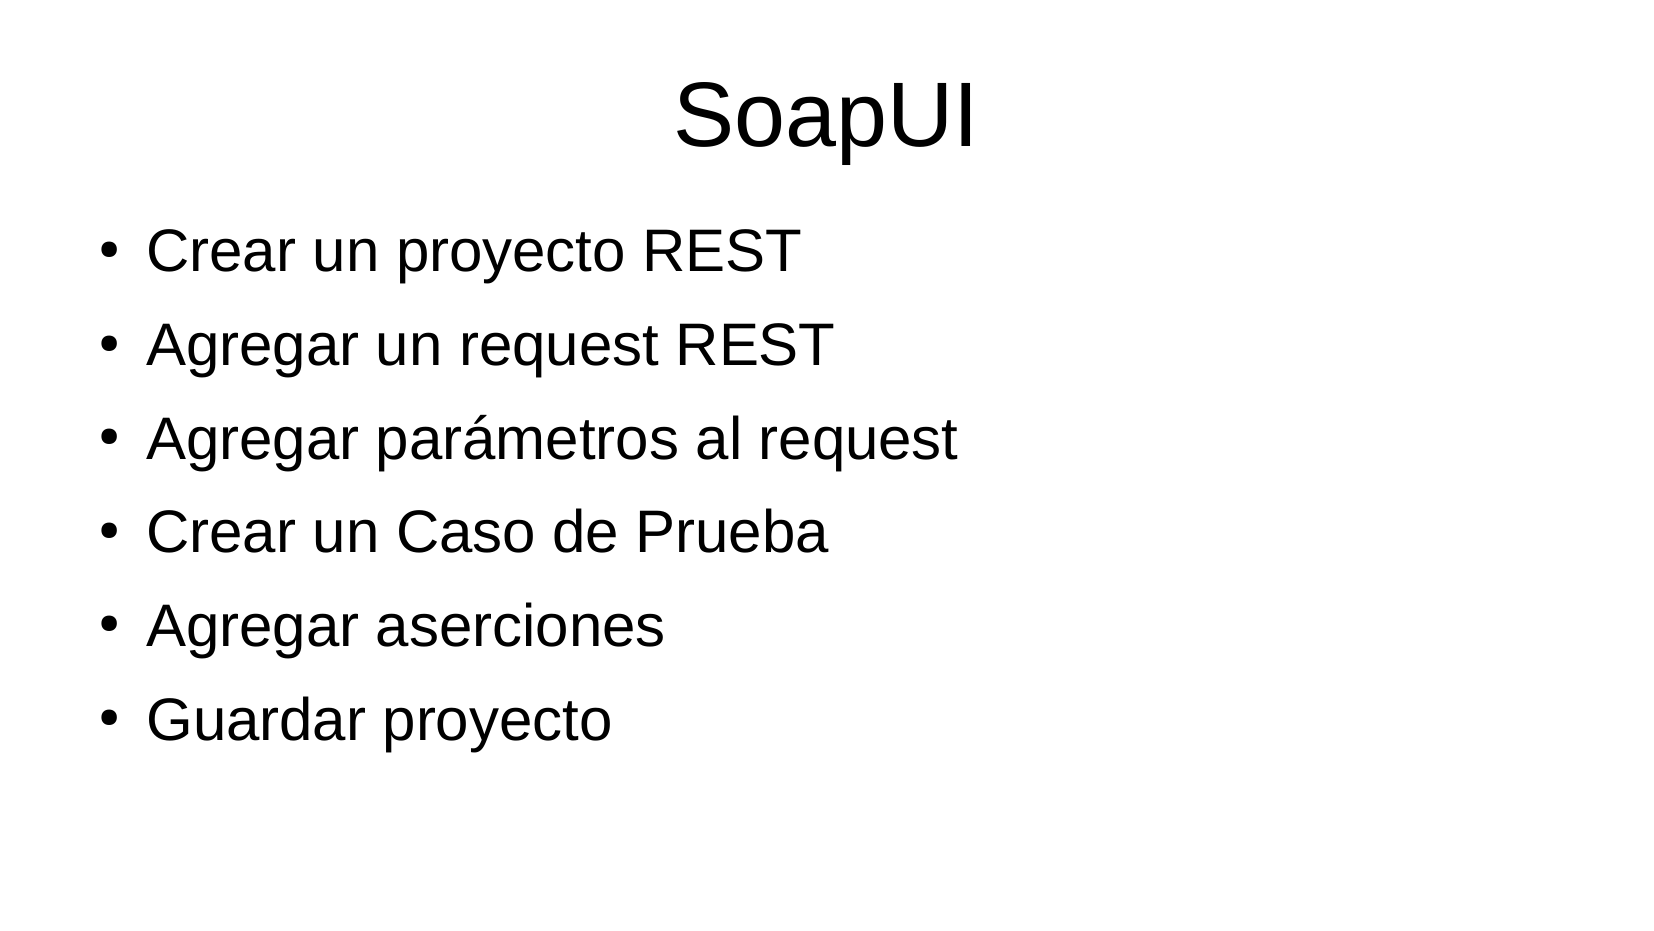

# SoapUI
Crear un proyecto REST
Agregar un request REST
Agregar parámetros al request
Crear un Caso de Prueba
Agregar aserciones
Guardar proyecto